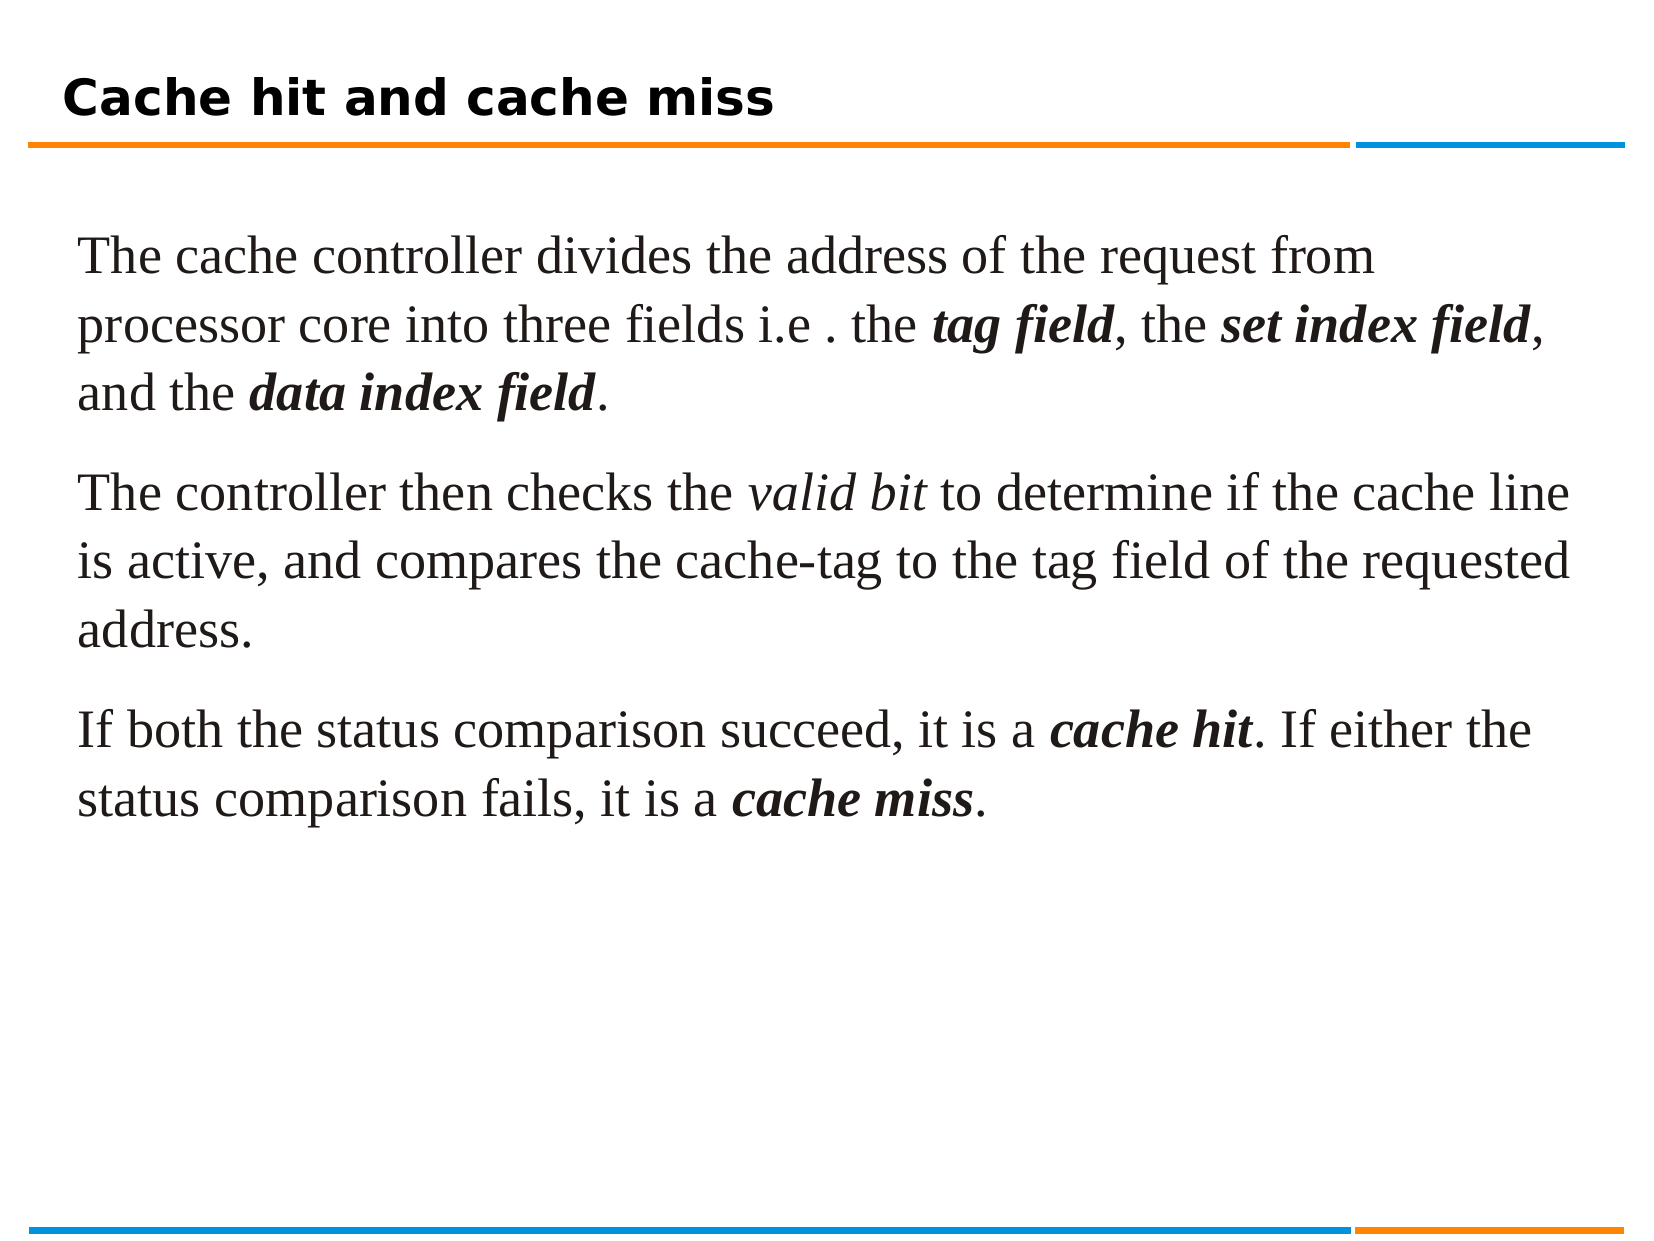

Cache hit and cache miss
The cache controller divides the address of the request from
processor core into three fields i.e . the tag field, the set index field,
and the data index field.
The controller then checks the valid bit to determine if the cache line
is active, and compares the cache-tag to the tag field of the requested
address.
If both the status comparison succeed, it is a cache hit. If either the
status comparison fails, it is a cache miss.
23